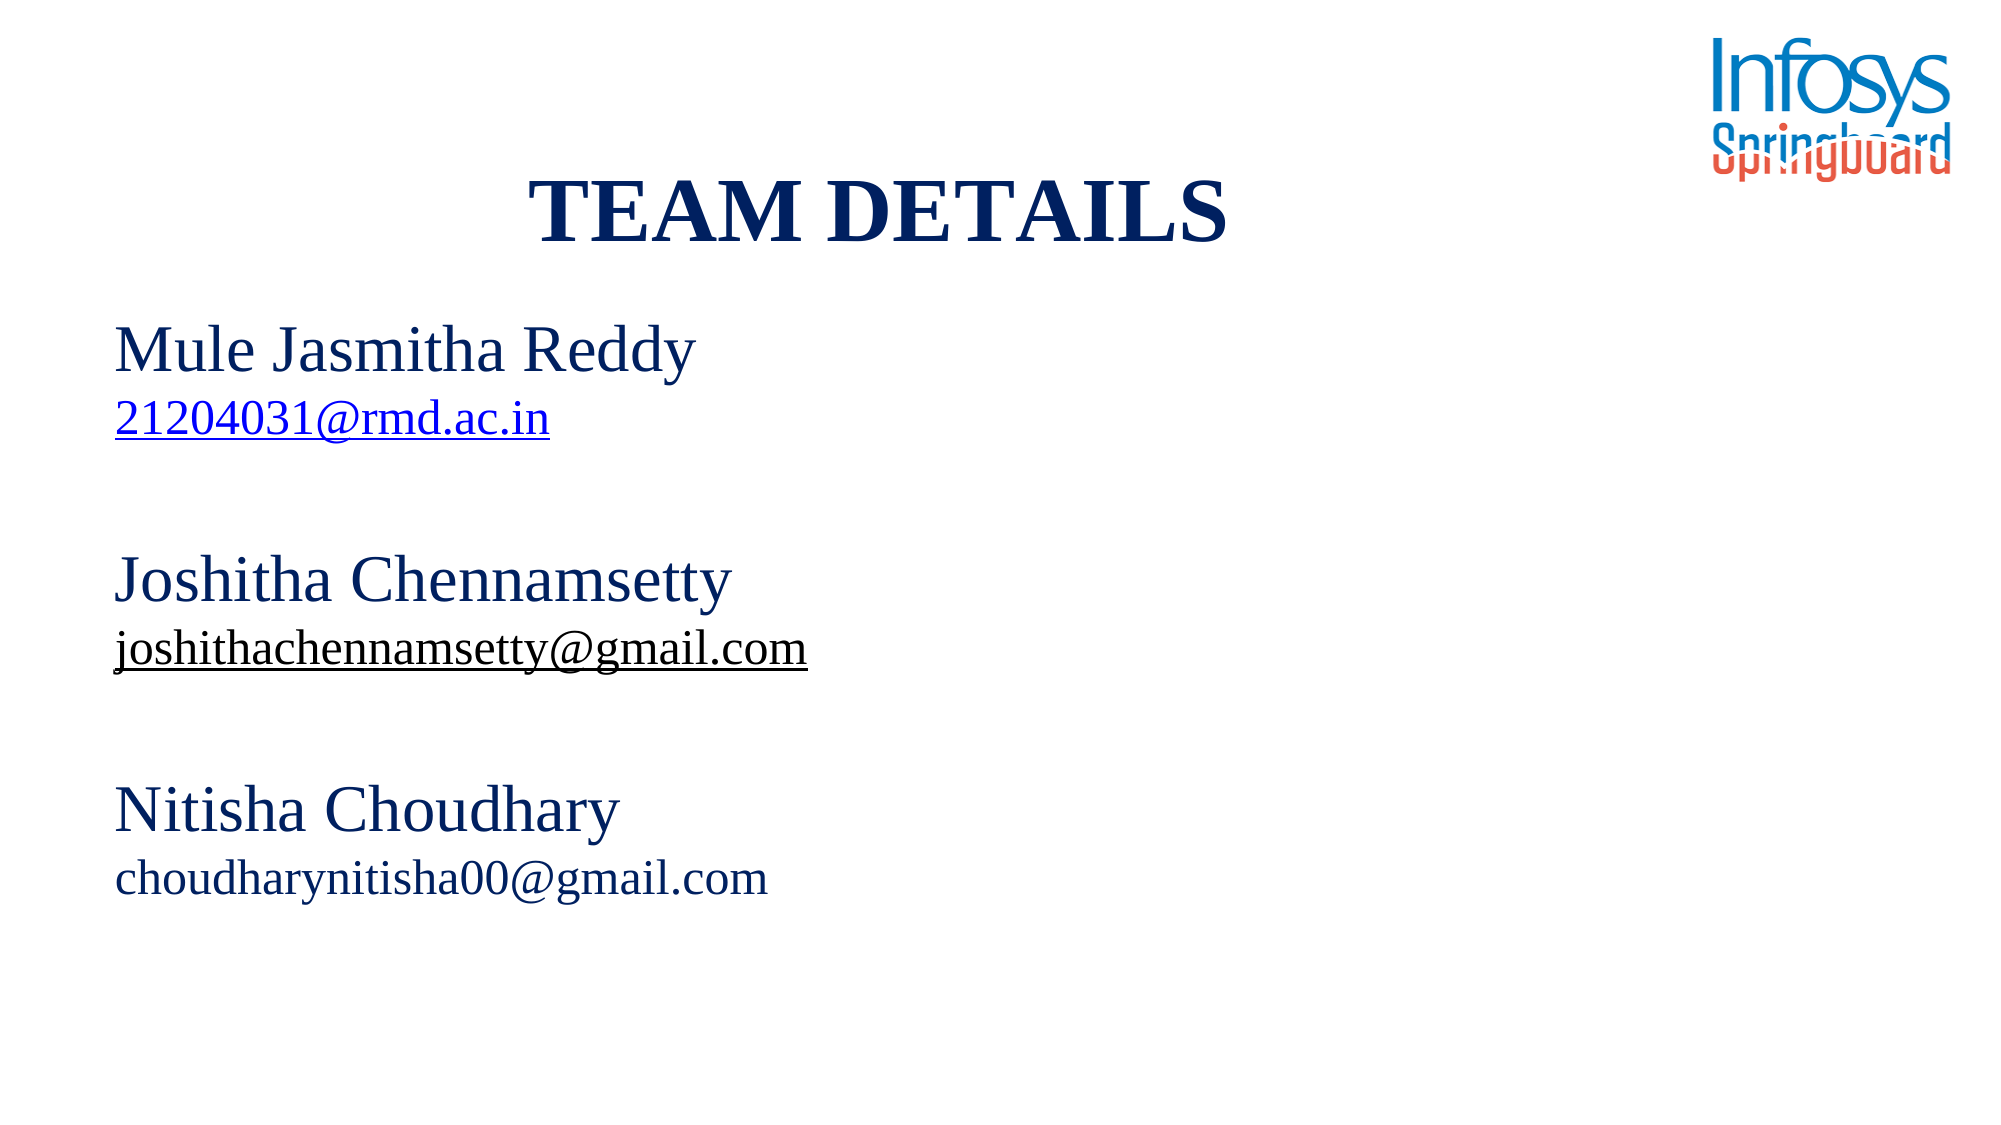

TEAM DETAILS
Mule Jasmitha Reddy
21204031@rmd.ac.in
Joshitha Chennamsetty
joshithachennamsetty@gmail.com
Nitisha Choudhary
choudharynitisha00@gmail.com